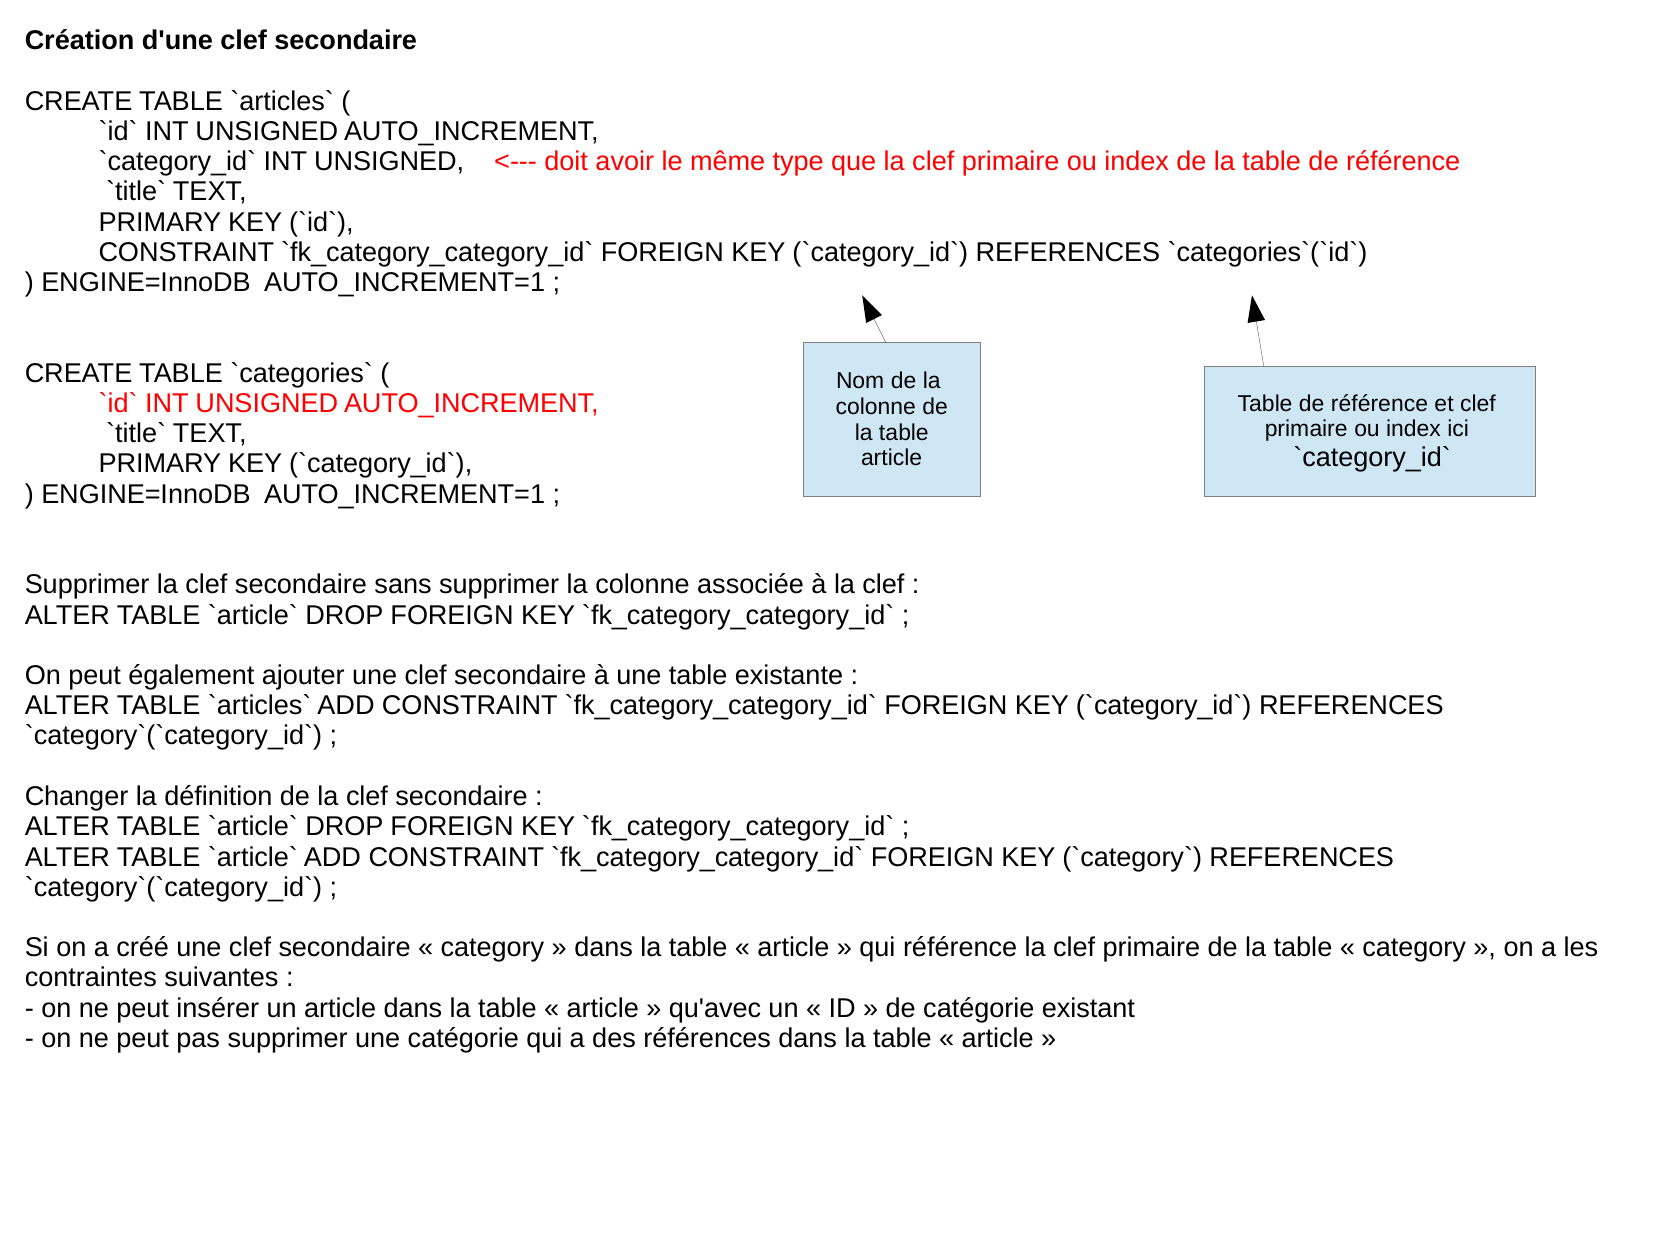

Création d'une clef secondaire
CREATE TABLE `articles` (
	`id` INT UNSIGNED AUTO_INCREMENT,
	`category_id` INT UNSIGNED, <--- doit avoir le même type que la clef primaire ou index de la table de référence
	 `title` TEXT,
	PRIMARY KEY (`id`),
	CONSTRAINT `fk_category_category_id` FOREIGN KEY (`category_id`) REFERENCES `categories`(`id`)
) ENGINE=InnoDB AUTO_INCREMENT=1 ;
CREATE TABLE `categories` (
	`id` INT UNSIGNED AUTO_INCREMENT,
	 `title` TEXT,
	PRIMARY KEY (`category_id`),
) ENGINE=InnoDB AUTO_INCREMENT=1 ;
Supprimer la clef secondaire sans supprimer la colonne associée à la clef :
ALTER TABLE `article` DROP FOREIGN KEY `fk_category_category_id` ;
On peut également ajouter une clef secondaire à une table existante :
ALTER TABLE `articles` ADD CONSTRAINT `fk_category_category_id` FOREIGN KEY (`category_id`) REFERENCES `category`(`category_id`) ;
Changer la définition de la clef secondaire :
ALTER TABLE `article` DROP FOREIGN KEY `fk_category_category_id` ;
ALTER TABLE `article` ADD CONSTRAINT `fk_category_category_id` FOREIGN KEY (`category`) REFERENCES `category`(`category_id`) ;
Si on a créé une clef secondaire « category » dans la table « article » qui référence la clef primaire de la table « category », on a les contraintes suivantes :
- on ne peut insérer un article dans la table « article » qu'avec un « ID » de catégorie existant
- on ne peut pas supprimer une catégorie qui a des références dans la table « article »
Nom de la
colonne de
 la table
article
Table de référence et clef
primaire ou index ici
	`category_id`